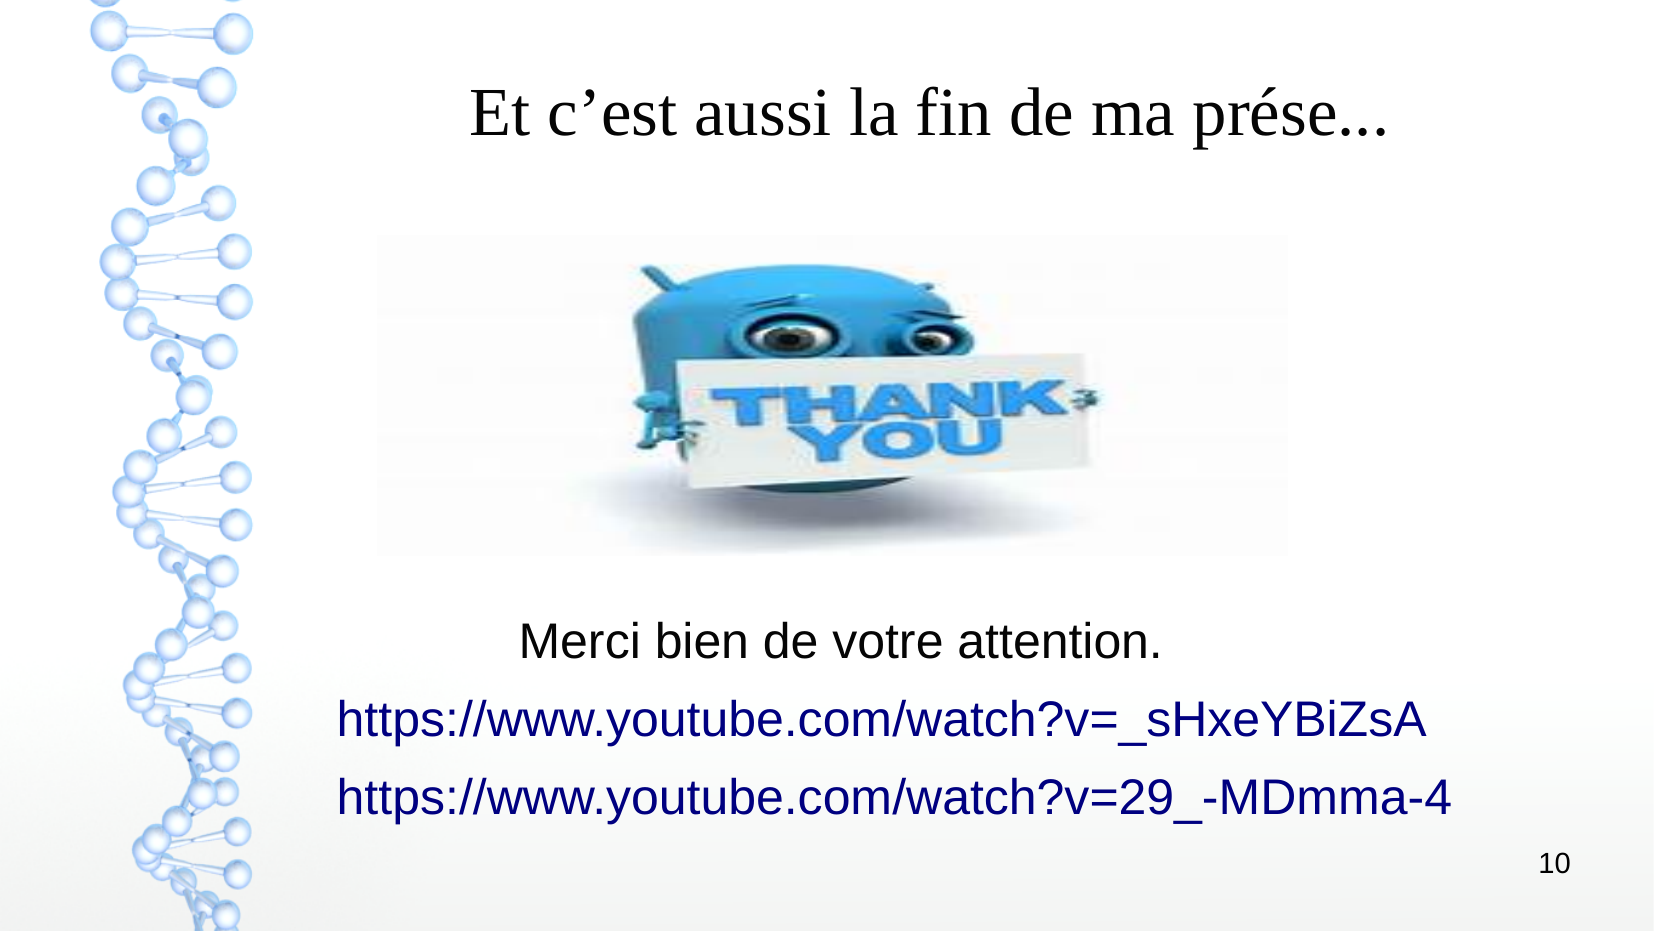

# Et c’est aussi la fin de ma prése...
 Merci bien de votre attention.
https://www.youtube.com/watch?v=_sHxeYBiZsA
https://www.youtube.com/watch?v=29_-MDmma-4
10